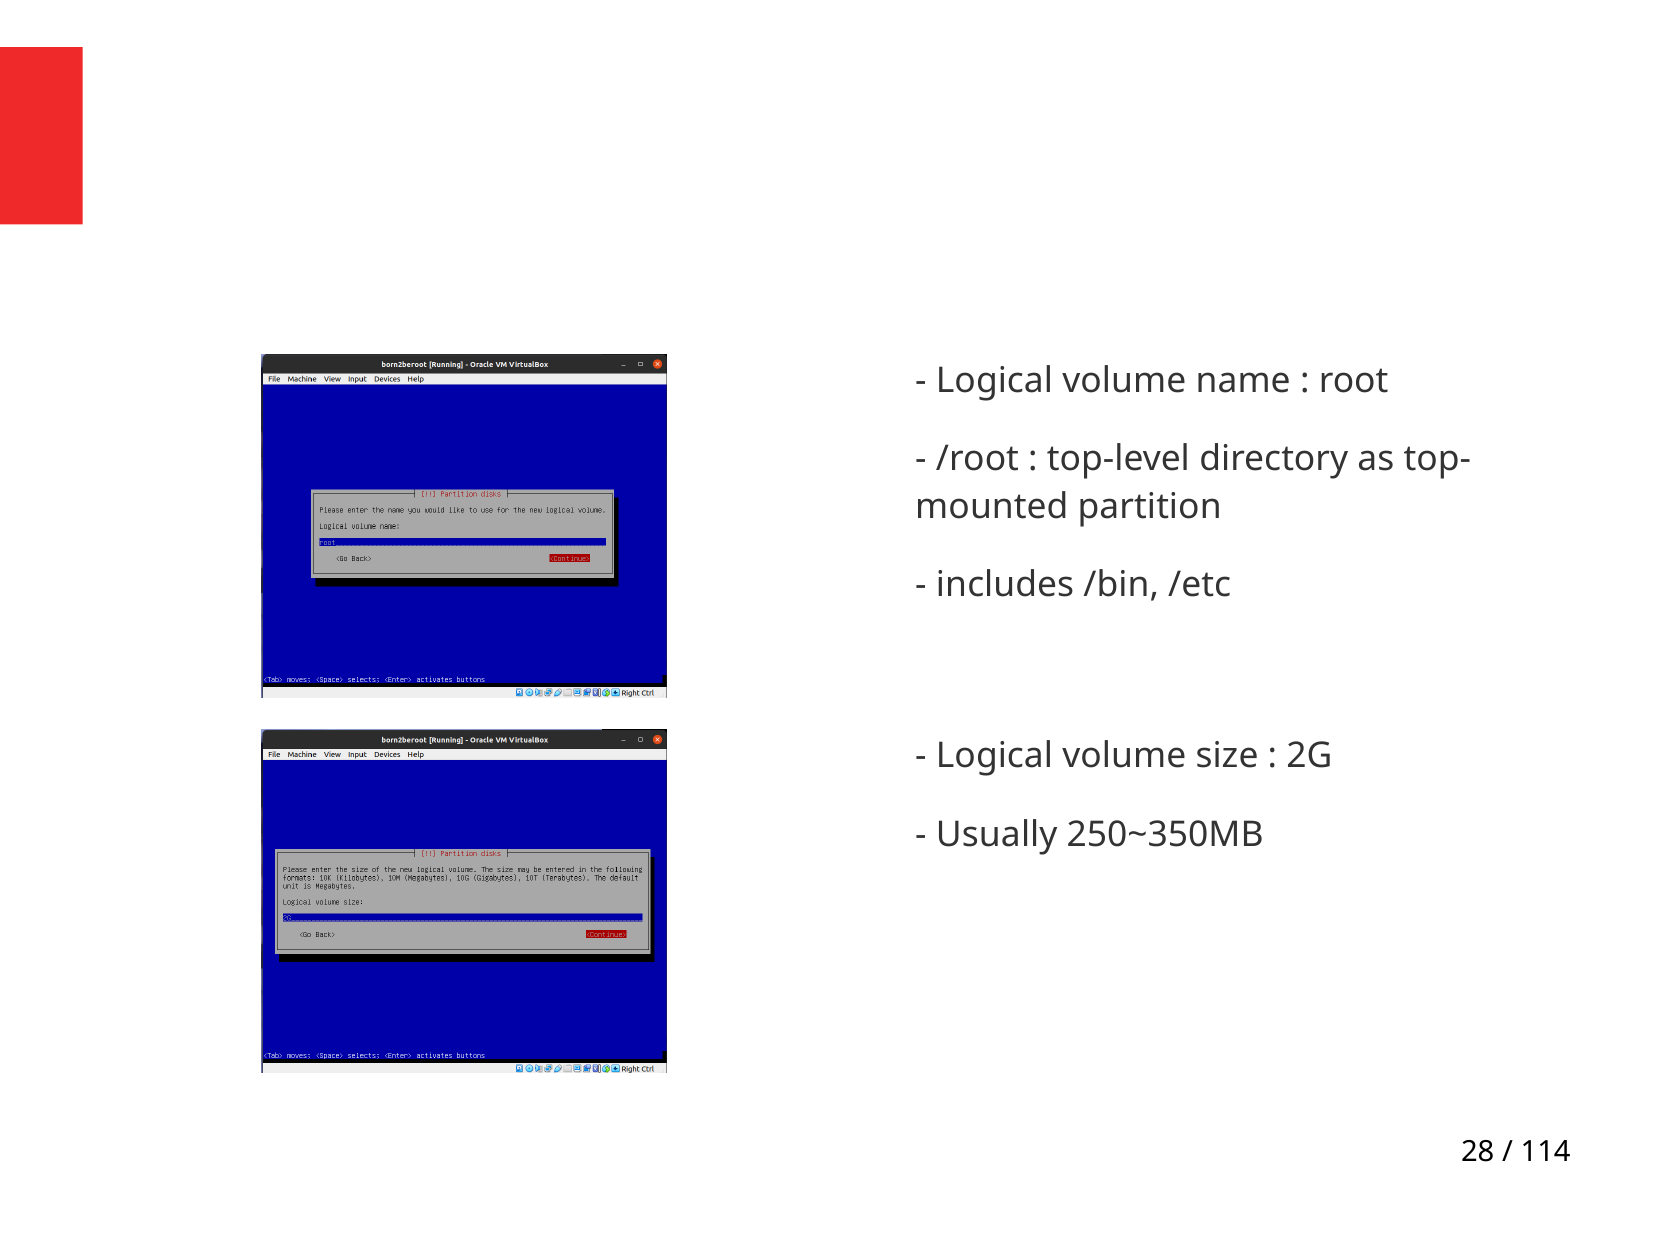

# - Logical volume name : root
- /root : top-level directory as top-mounted partition
- includes /bin, /etc
- Logical volume size : 2G
- Usually 250~350MB
28